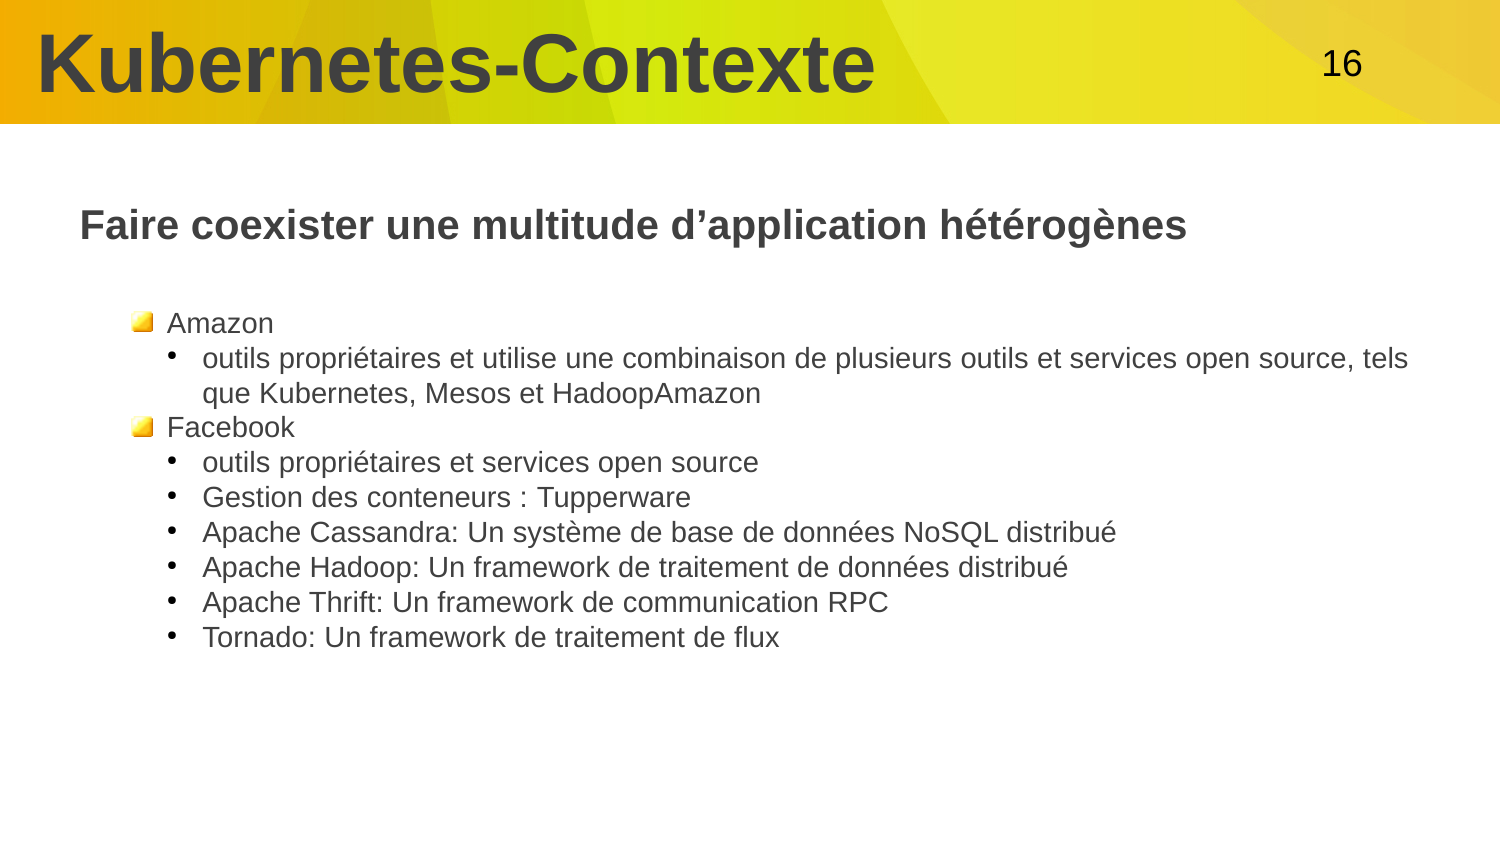

Kubernetes-Contexte
Faire coexister une multitude d’application hétérogènes
Amazon
outils propriétaires et utilise une combinaison de plusieurs outils et services open source, tels que Kubernetes, Mesos et HadoopAmazon
Facebook
outils propriétaires et services open source
Gestion des conteneurs : Tupperware
Apache Cassandra: Un système de base de données NoSQL distribué
Apache Hadoop: Un framework de traitement de données distribué
Apache Thrift: Un framework de communication RPC
Tornado: Un framework de traitement de flux